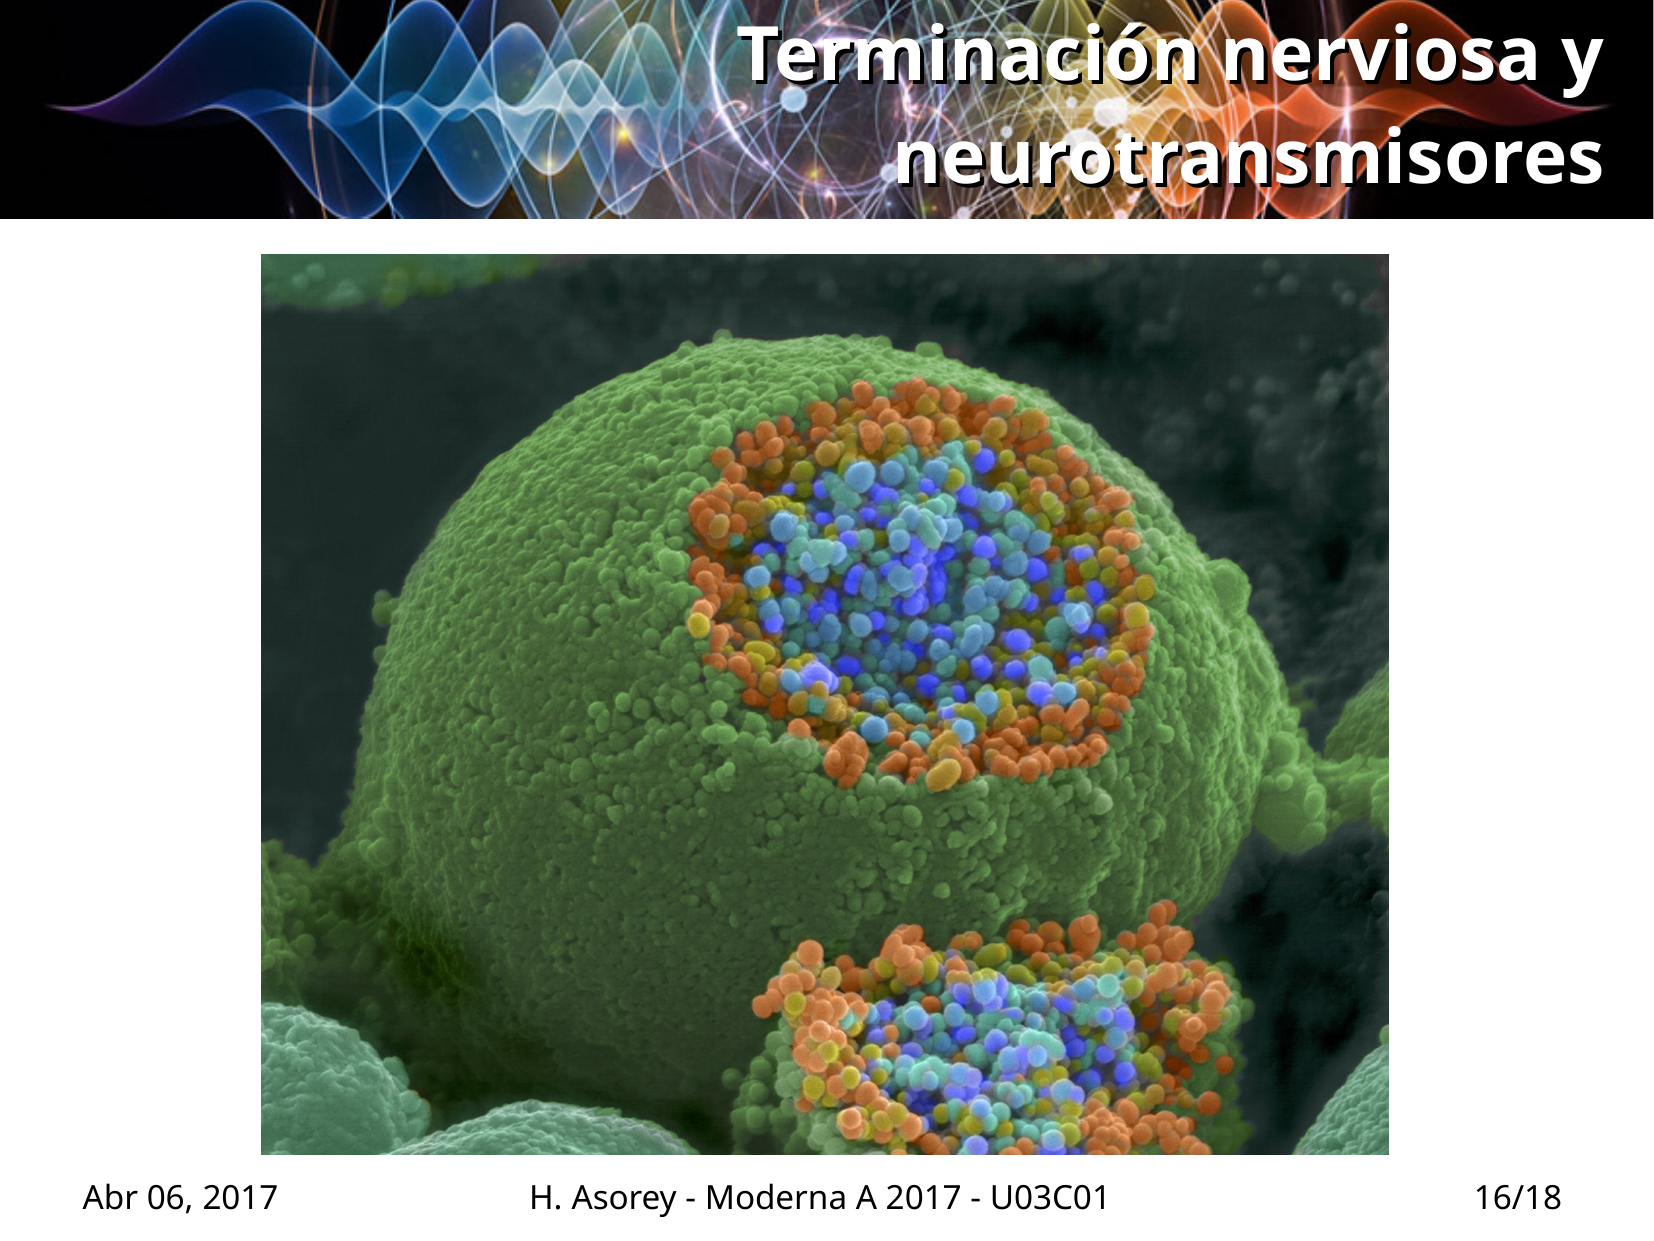

# Terminación nerviosa y neurotransmisores
Abr 06, 2017
H. Asorey - Moderna A 2017 - U03C01
16